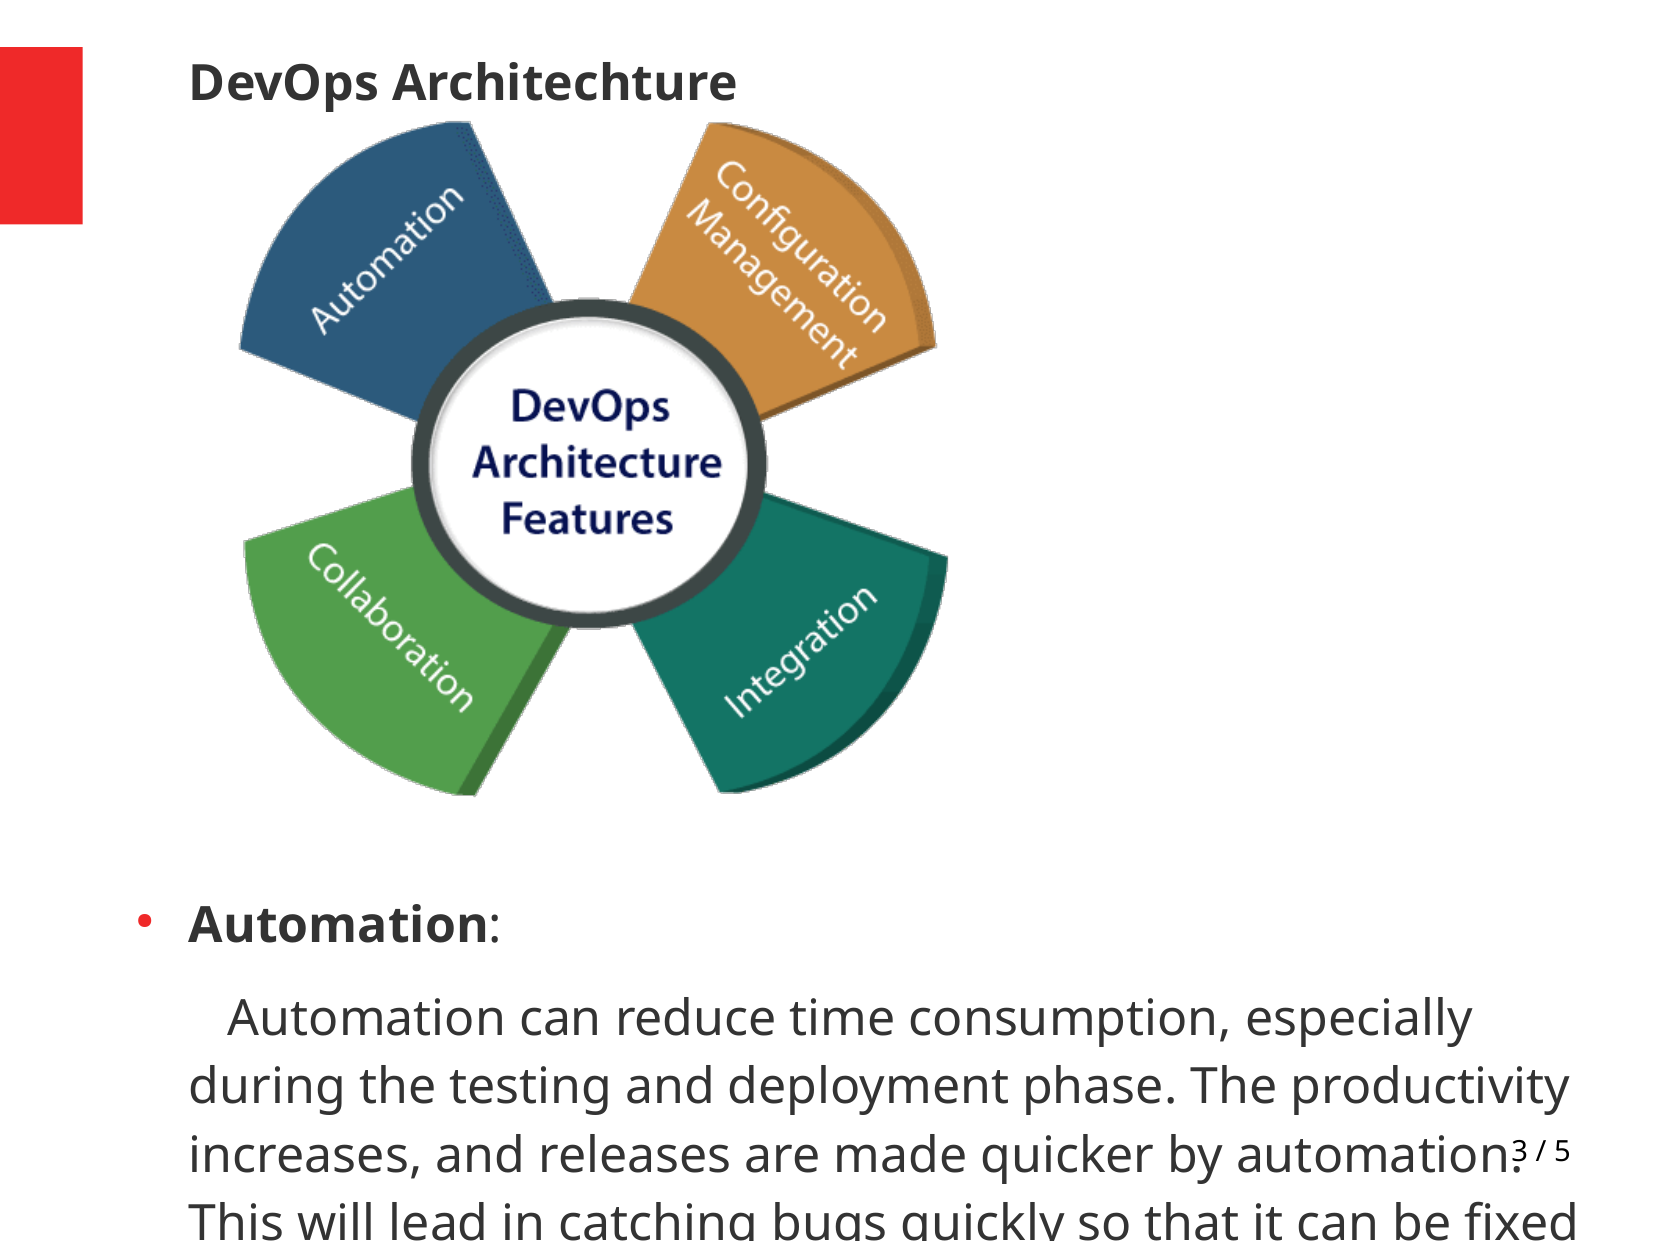

# DevOps Architechture
Automation:
 Automation can reduce time consumption, especially during the testing and deployment phase. The productivity increases, and releases are made quicker by automation. This will lead in catching bugs quickly so that it can be fixed easily.
3